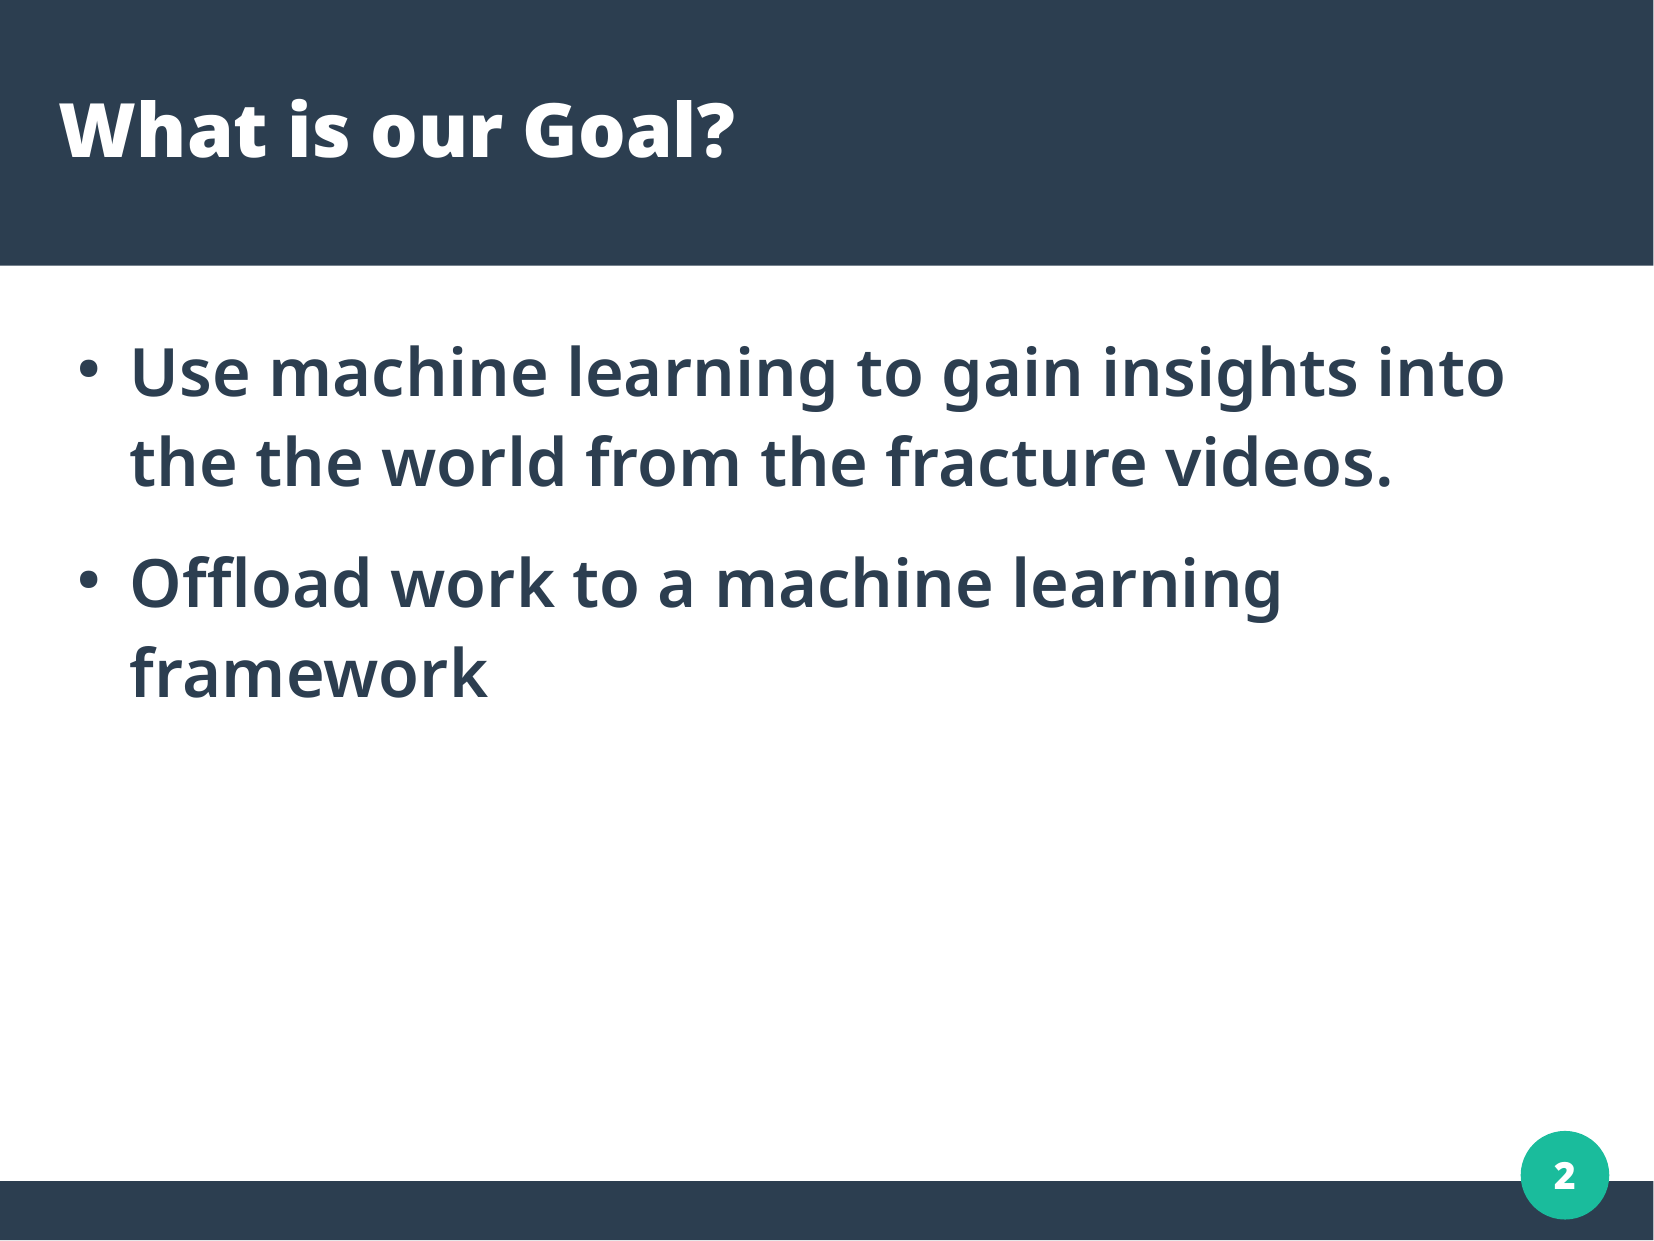

# What is our Goal?
Use machine learning to gain insights into the the world from the fracture videos.
Offload work to a machine learning framework
2